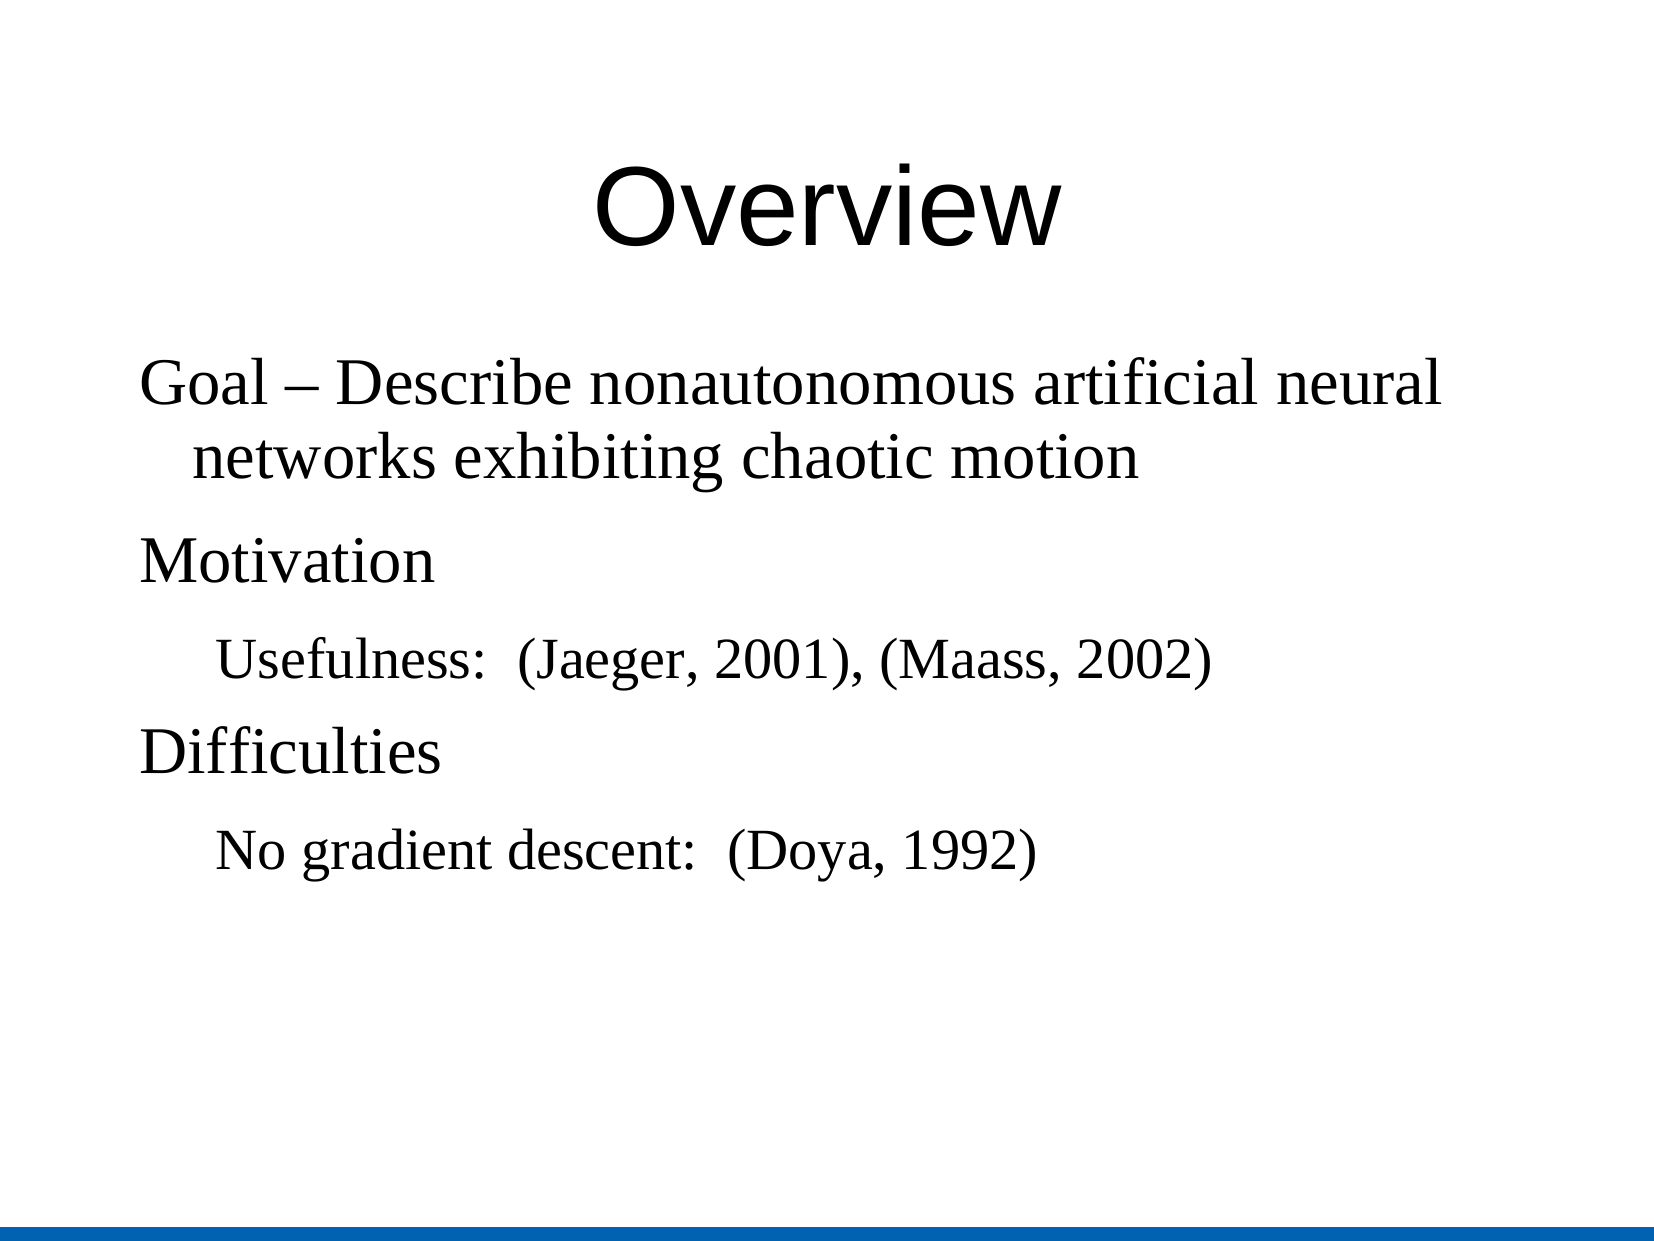

# Overview
Goal – Describe nonautonomous artificial neural networks exhibiting chaotic motion
Motivation
Usefulness: (Jaeger, 2001), (Maass, 2002)
Difficulties
No gradient descent: (Doya, 1992)